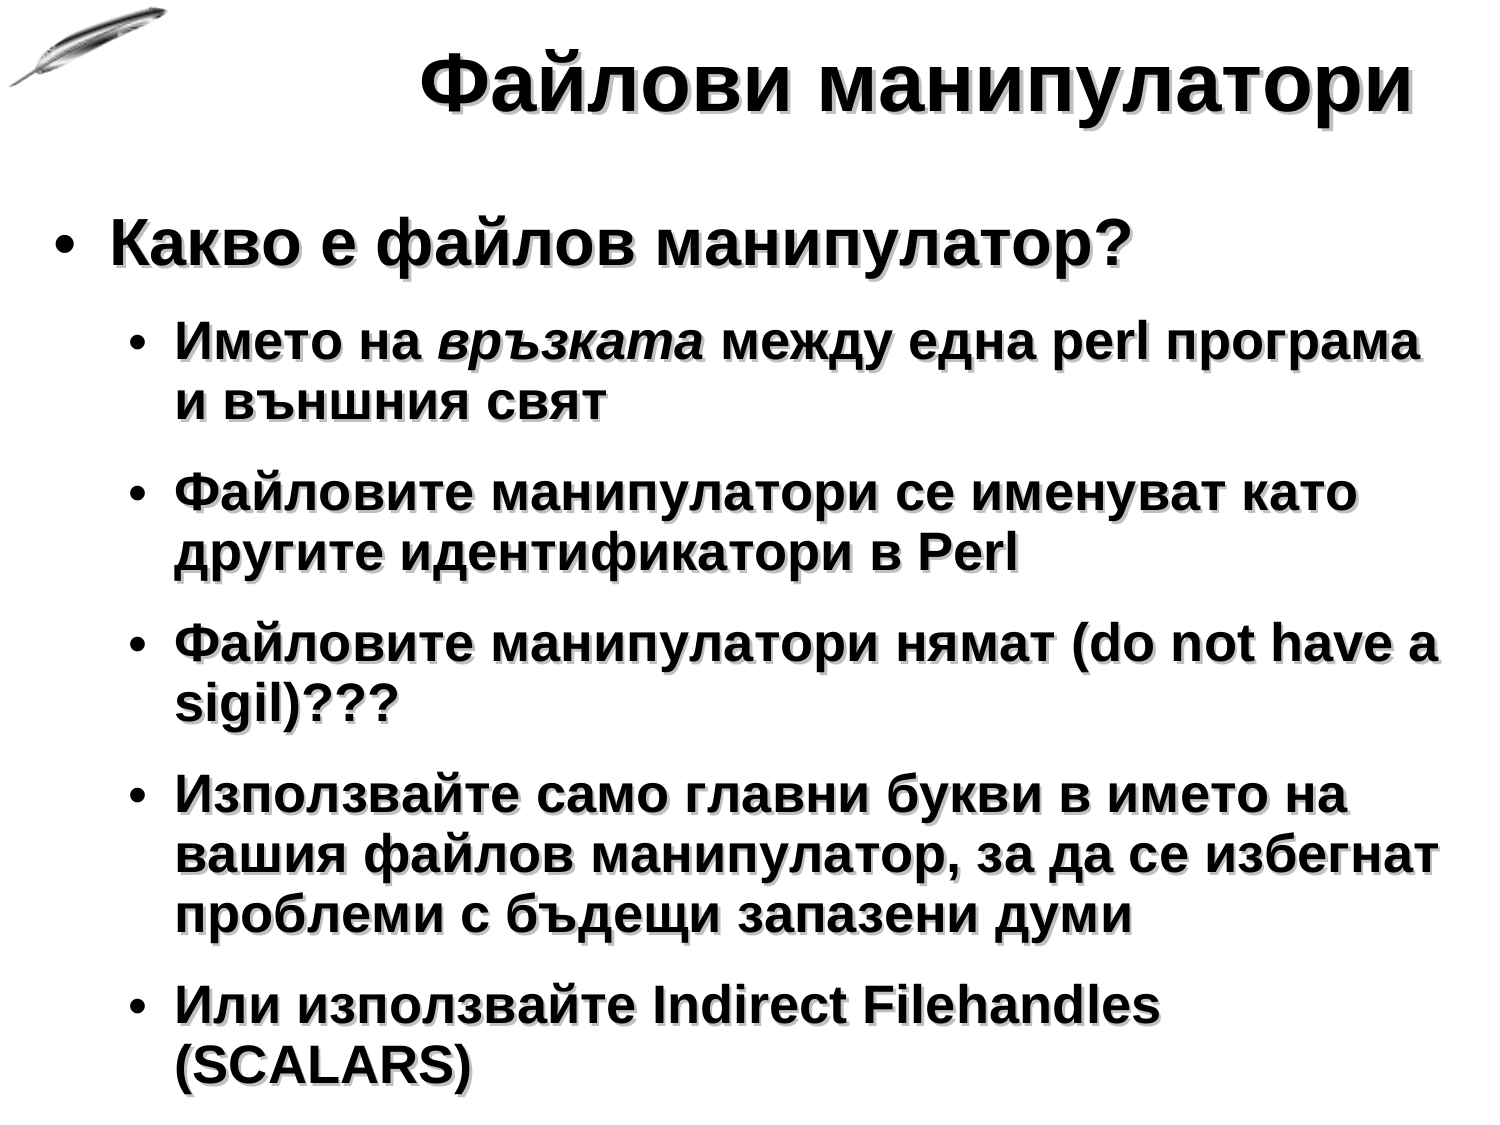

# Файлови манипулатори
Какво е файлов манипулатор?
Името на връзката между една perl програма и външния свят
Файловите манипулатори се именуват като другите идентификатори в Perl
Файловите манипулатори нямат (do not have a sigil)???
Използвайте само главни букви в името на вашия файлов манипулатор, за да се избегнат проблеми с бъдещи запазени думи
Или използвайте Indirect Filehandles (SCALARS)